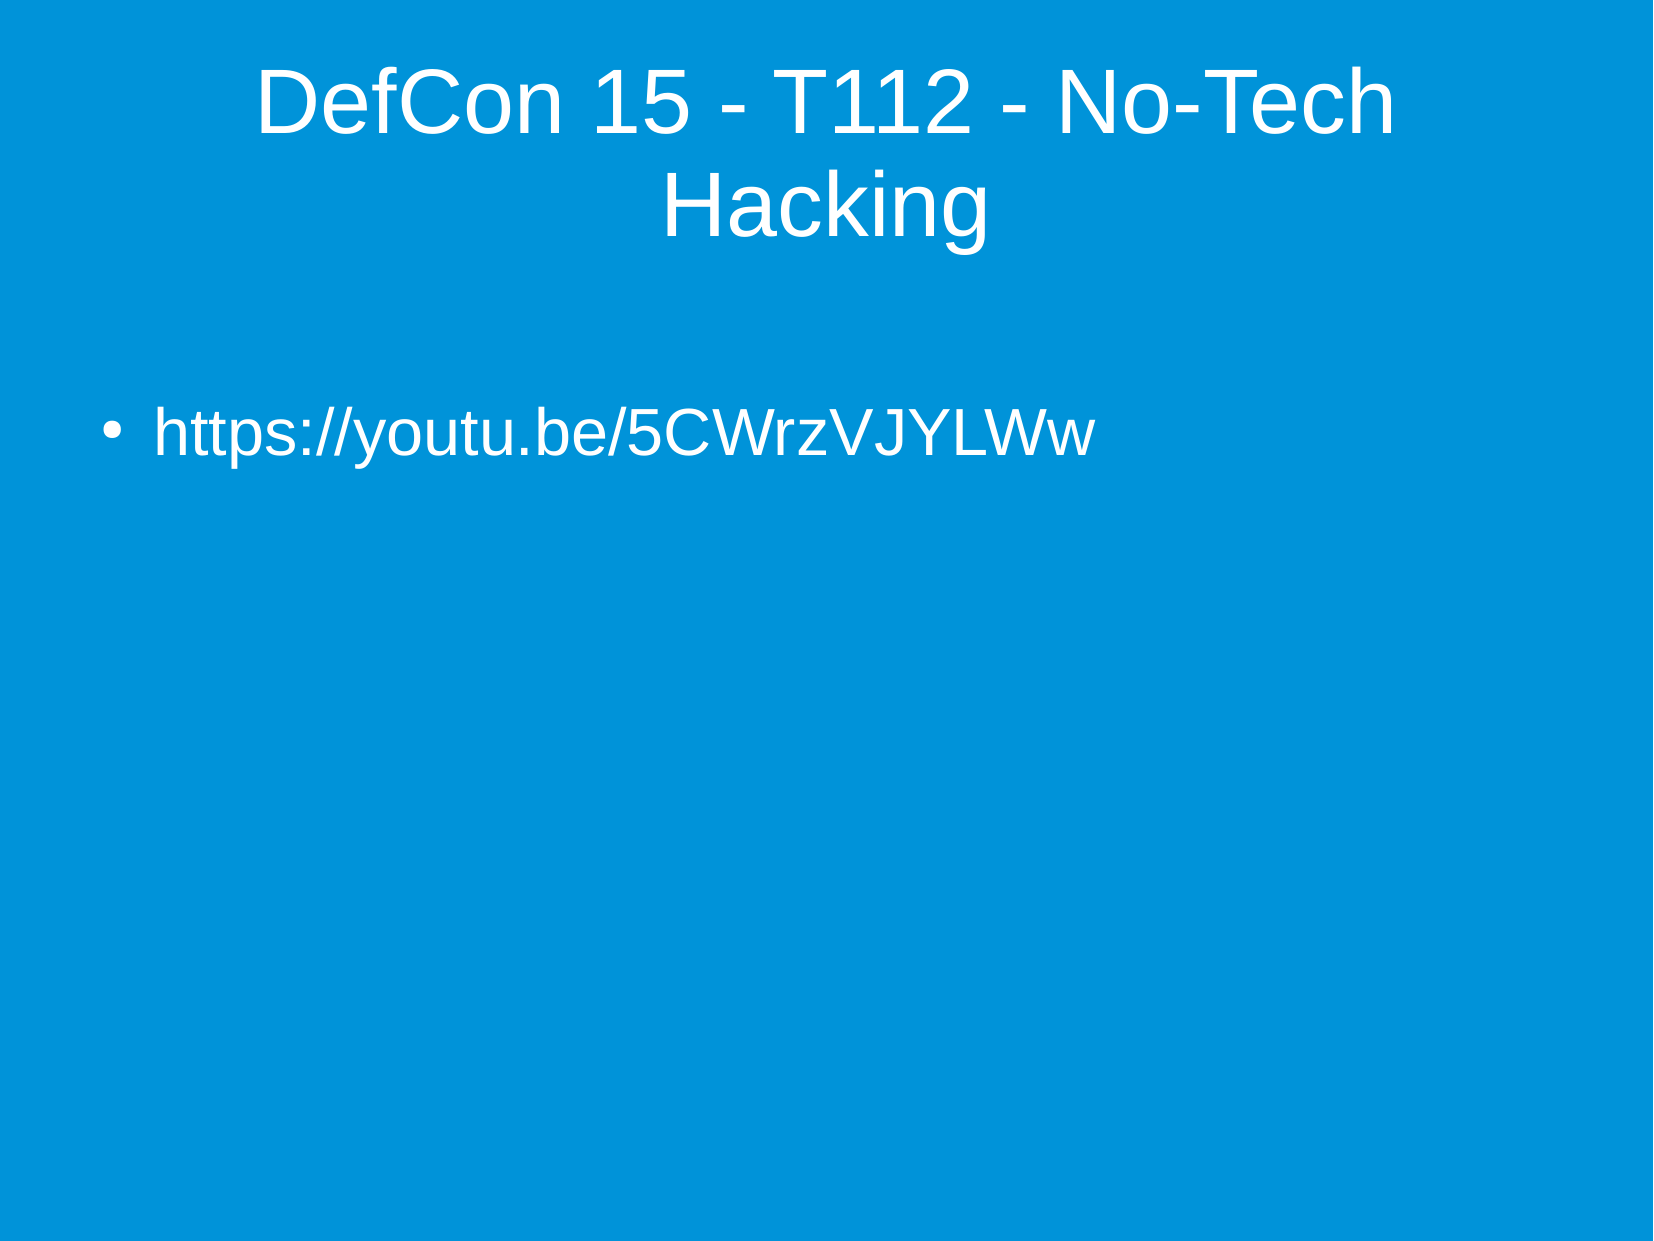

# DefCon 15 - T112 - No-Tech Hacking
https://youtu.be/5CWrzVJYLWw